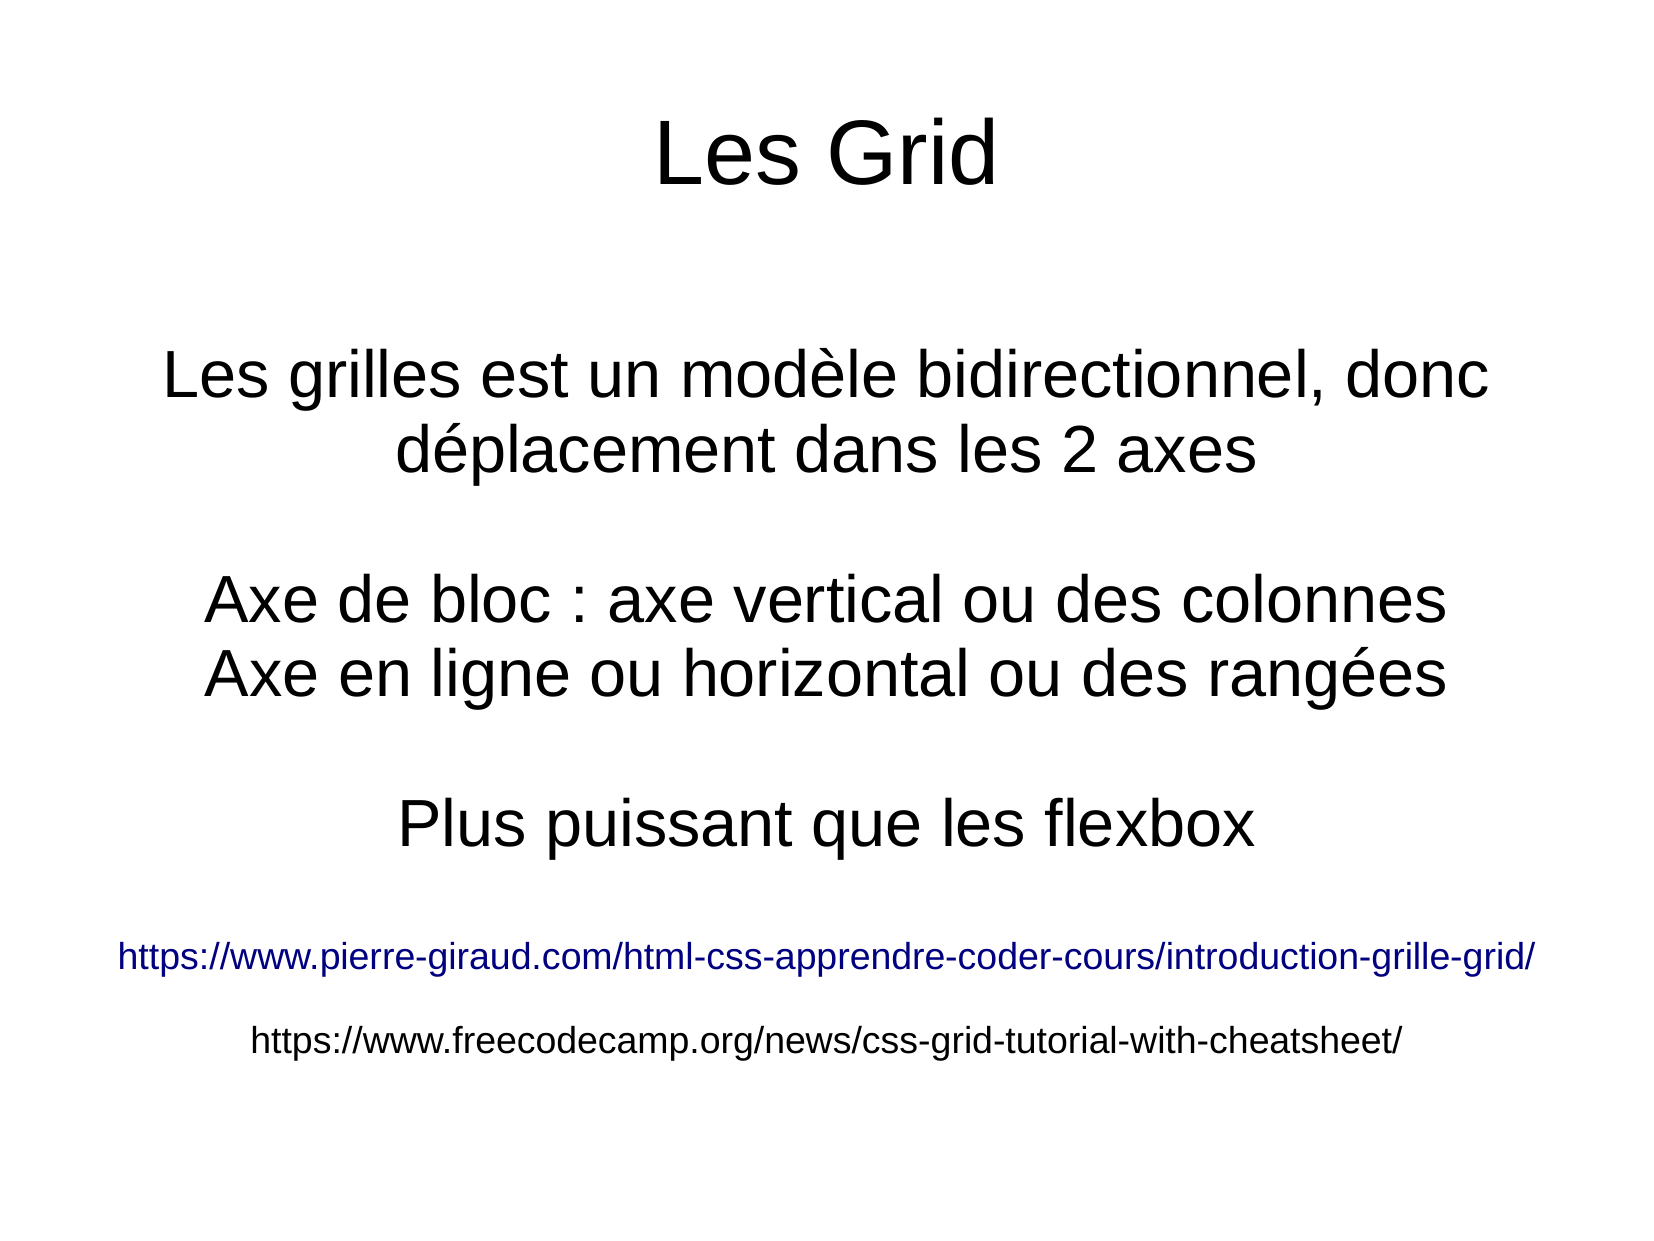

# Les Grid
Les grilles est un modèle bidirectionnel, donc déplacement dans les 2 axes
Axe de bloc : axe vertical ou des colonnes
Axe en ligne ou horizontal ou des rangées
Plus puissant que les flexbox
https://www.pierre-giraud.com/html-css-apprendre-coder-cours/introduction-grille-grid/
https://www.freecodecamp.org/news/css-grid-tutorial-with-cheatsheet/